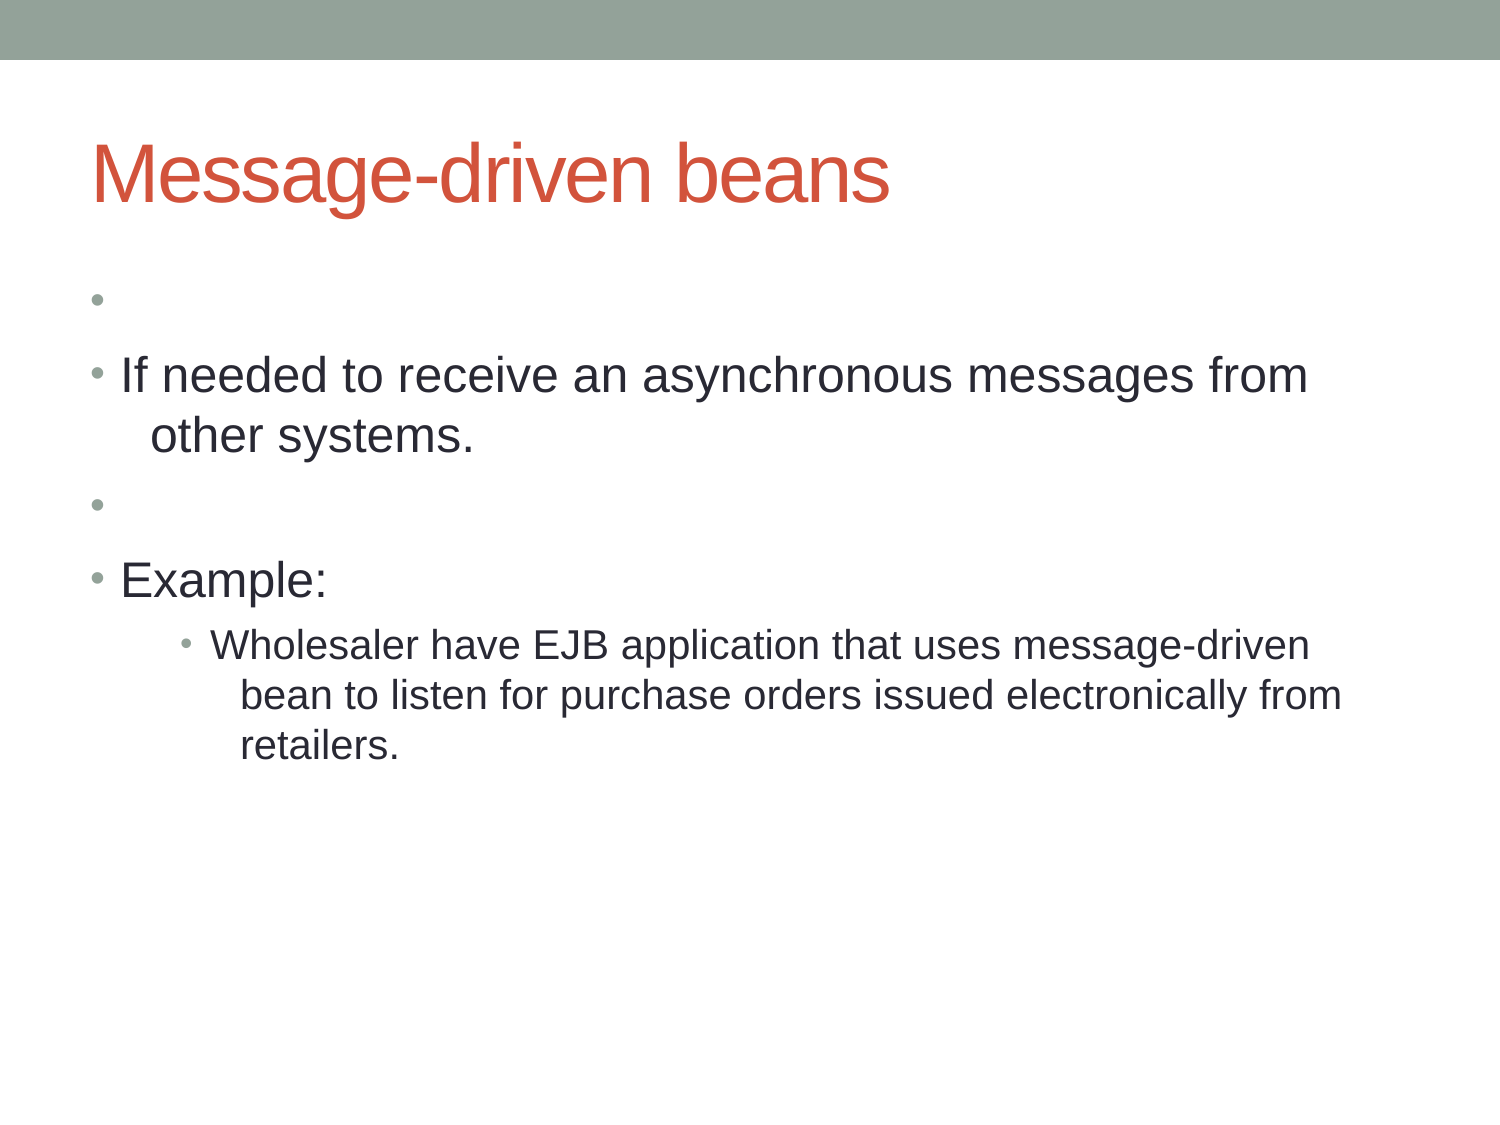

# Message-driven beans
If needed to receive an asynchronous messages from other systems.
Example:
Wholesaler have EJB application that uses message-driven bean to listen for purchase orders issued electronically from retailers.